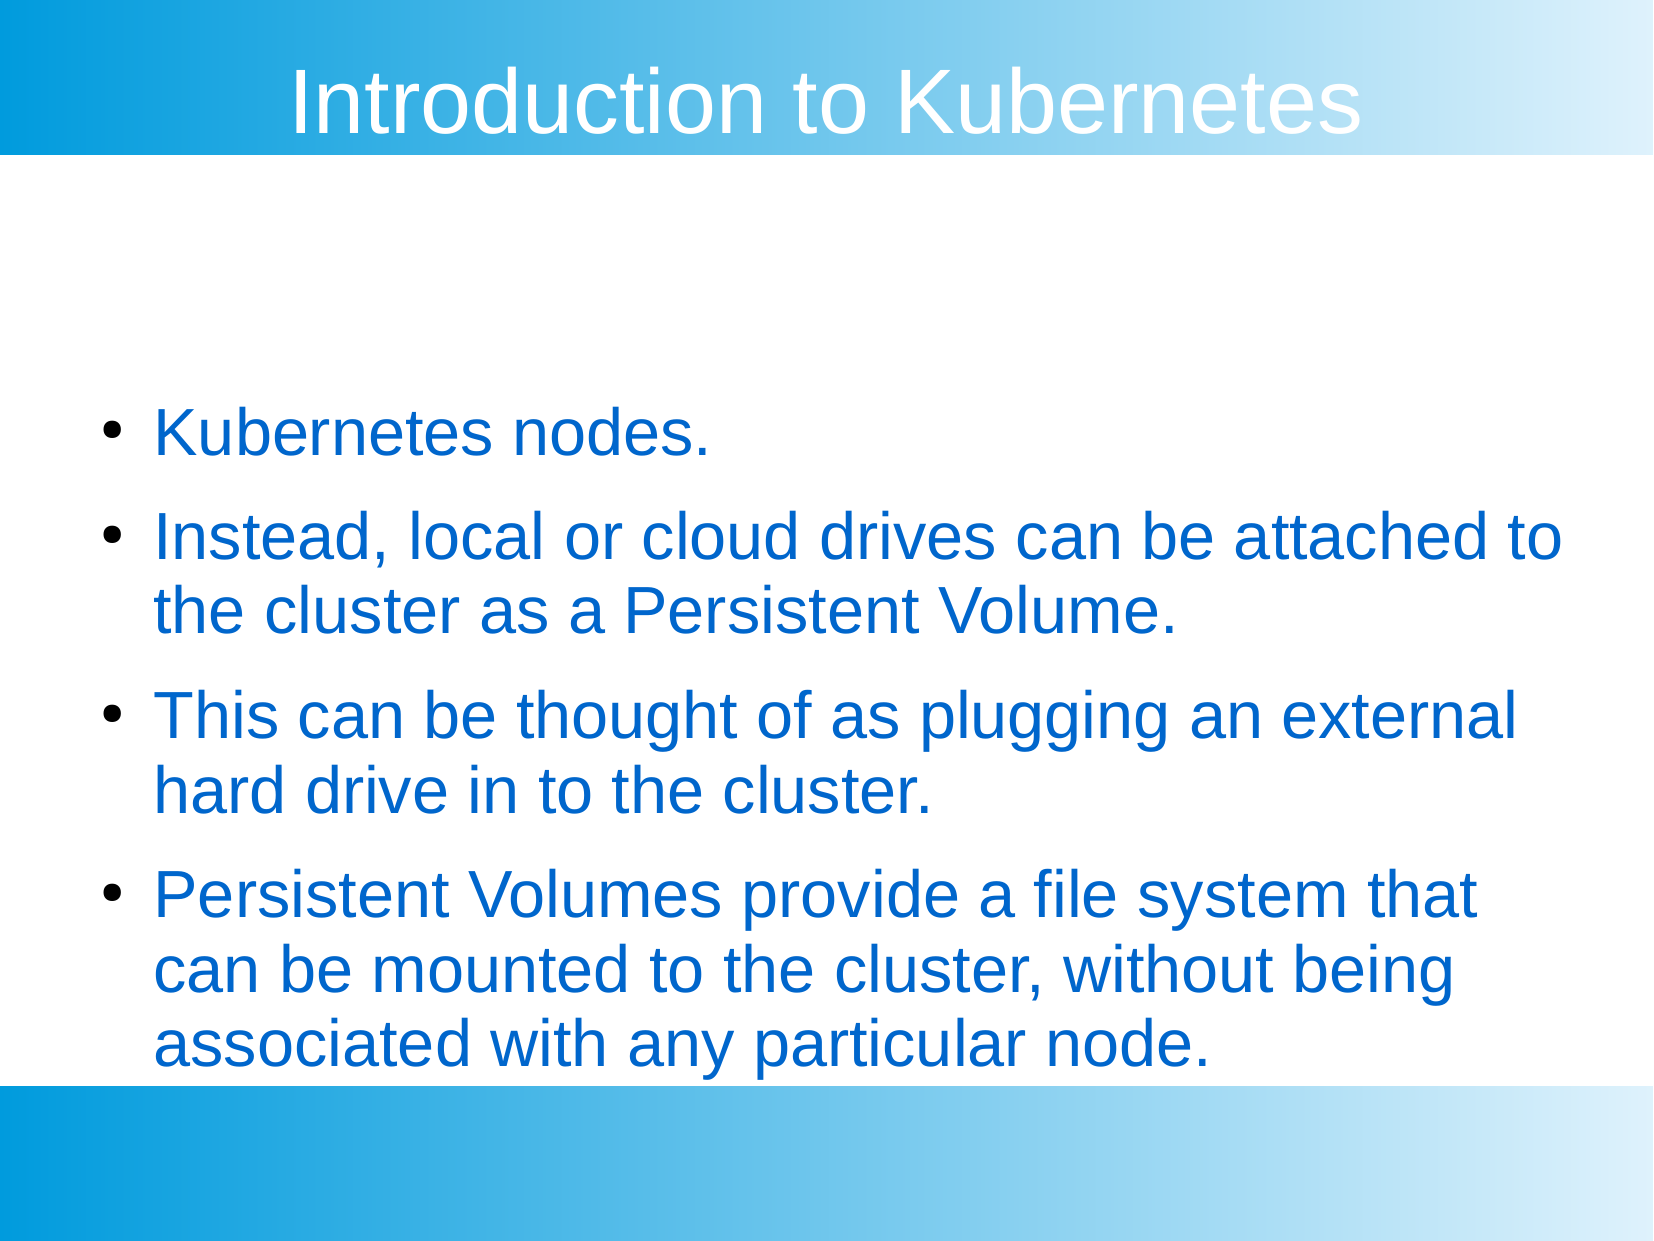

# Introduction to Kubernetes
Kubernetes nodes.
Instead, local or cloud drives can be attached to the cluster as a Persistent Volume.
This can be thought of as plugging an external hard drive in to the cluster.
Persistent Volumes provide a file system that can be mounted to the cluster, without being associated with any particular node.